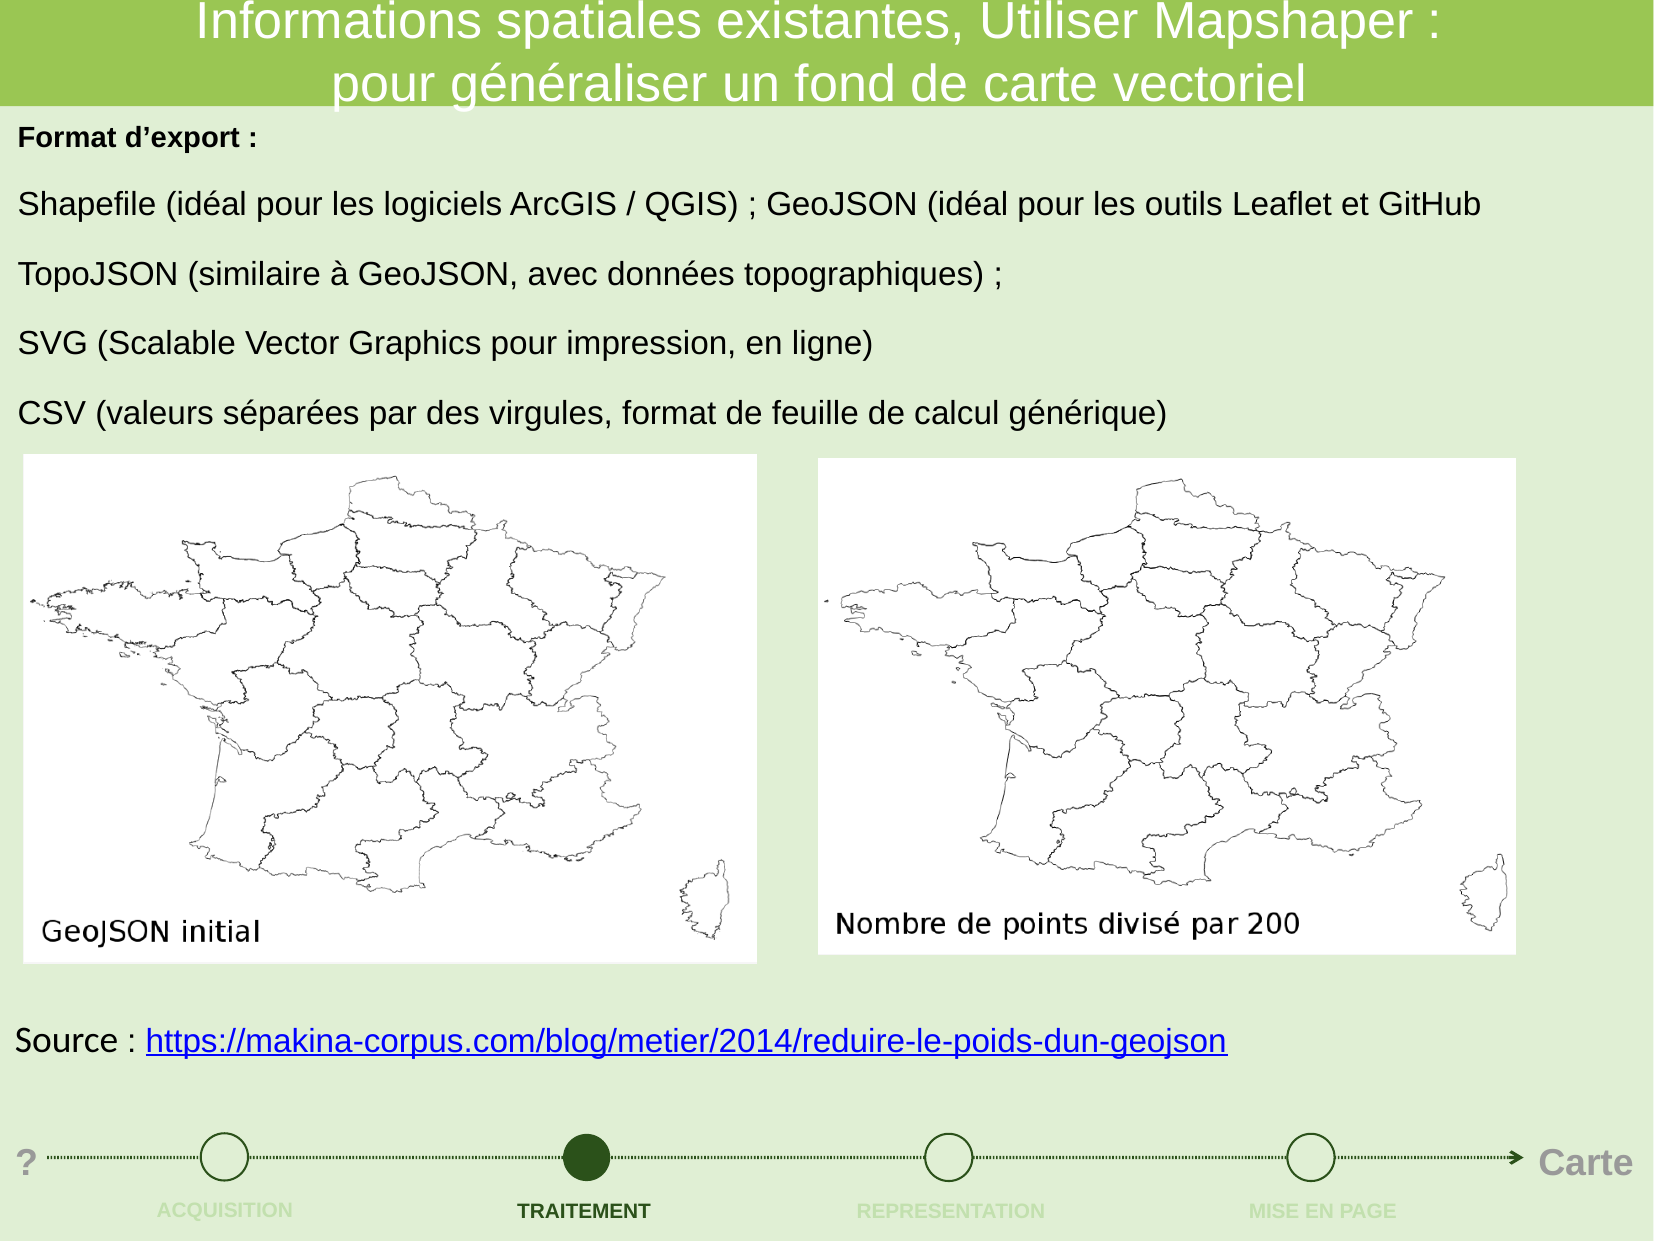

# Informations spatiales existantes, Utiliser Mapshaper : pour généraliser un fond de carte vectoriel
Format d’export :
Shapefile (idéal pour les logiciels ArcGIS / QGIS) ; GeoJSON (idéal pour les outils Leaflet et GitHub
TopoJSON (similaire à GeoJSON, avec données topographiques) ;
SVG (Scalable Vector Graphics pour impression, en ligne)
CSV (valeurs séparées par des virgules, format de feuille de calcul générique)
Source : https://makina-corpus.com/blog/metier/2014/reduire-le-poids-dun-geojson
?
Carte
ACQUISITION
TRAITEMENT
REPRESENTATION
MISE EN PAGE